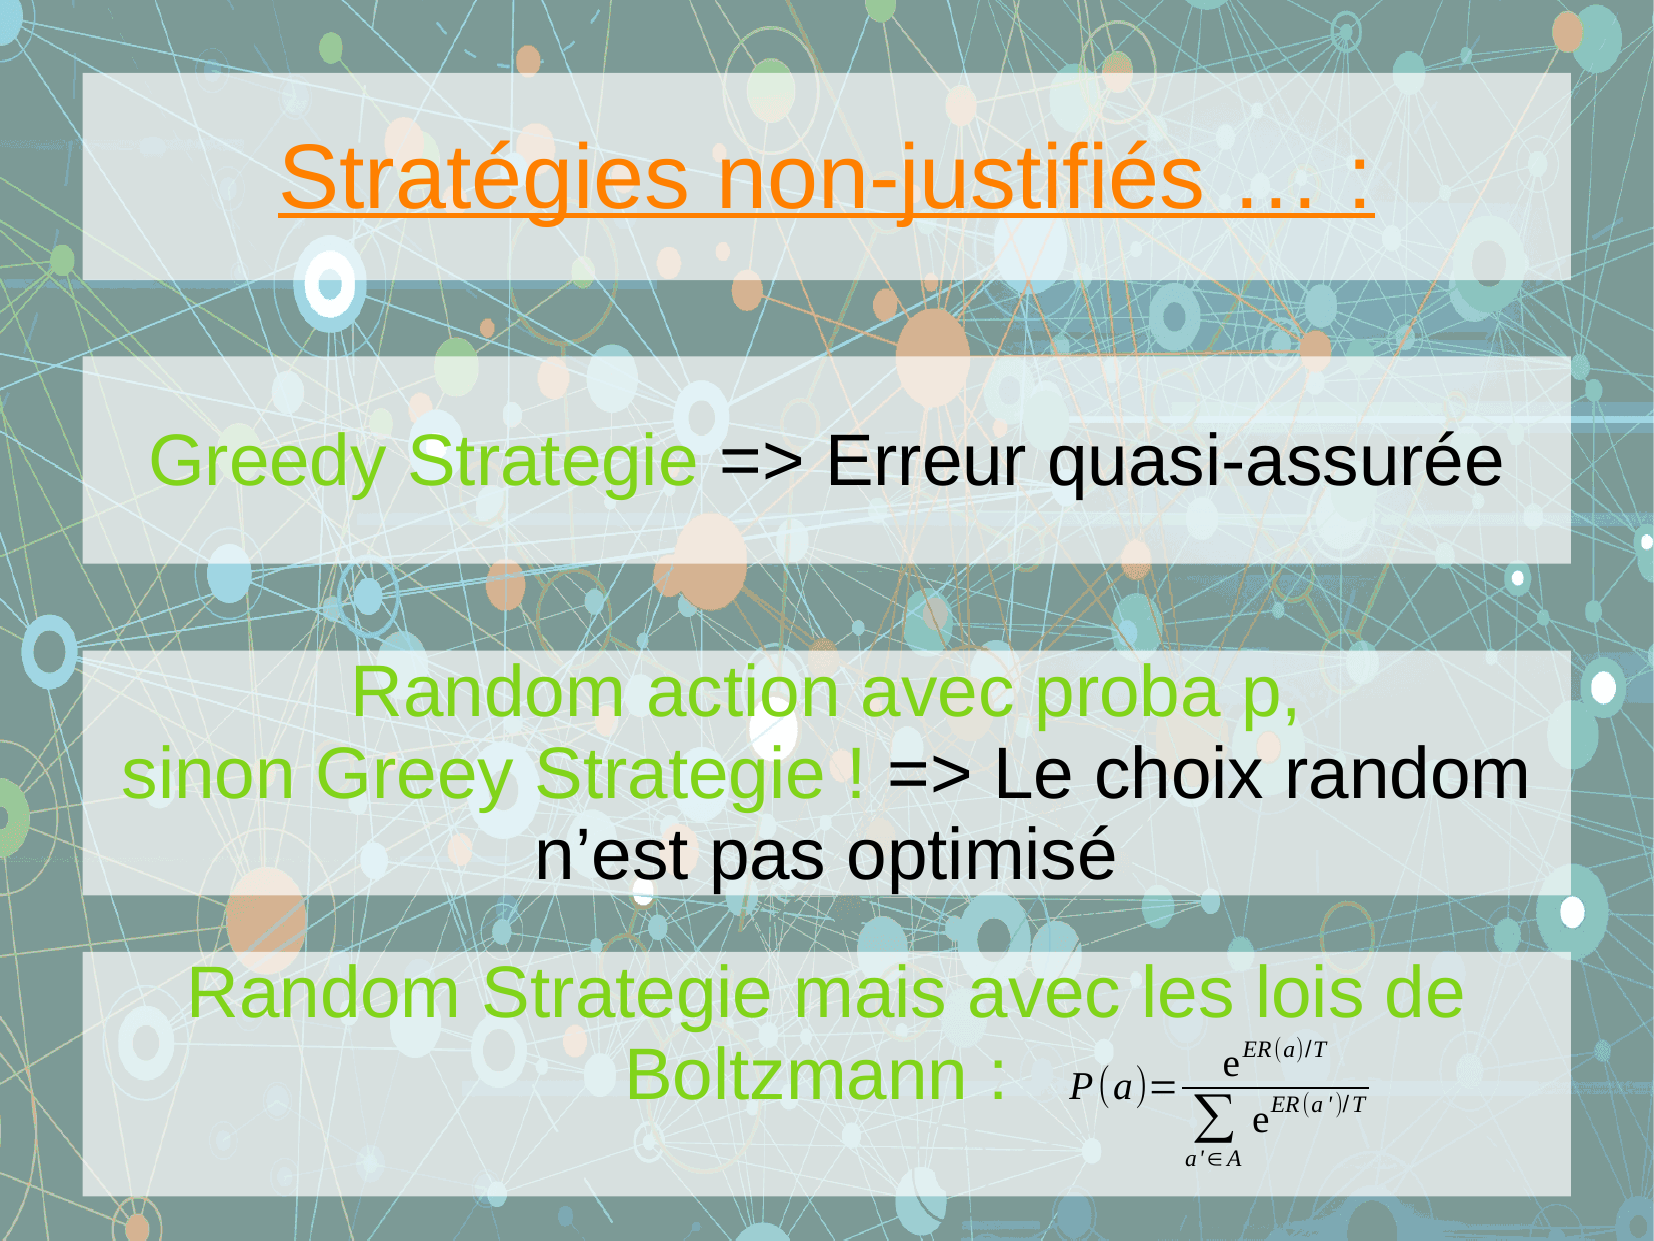

# Stratégies non-justifiés … :
Greedy Strategie => Erreur quasi-assurée
Random action avec proba p,
sinon Greey Strategie ! => Le choix random n’est pas optimisé
Random Strategie mais avec les lois de Boltzmann :